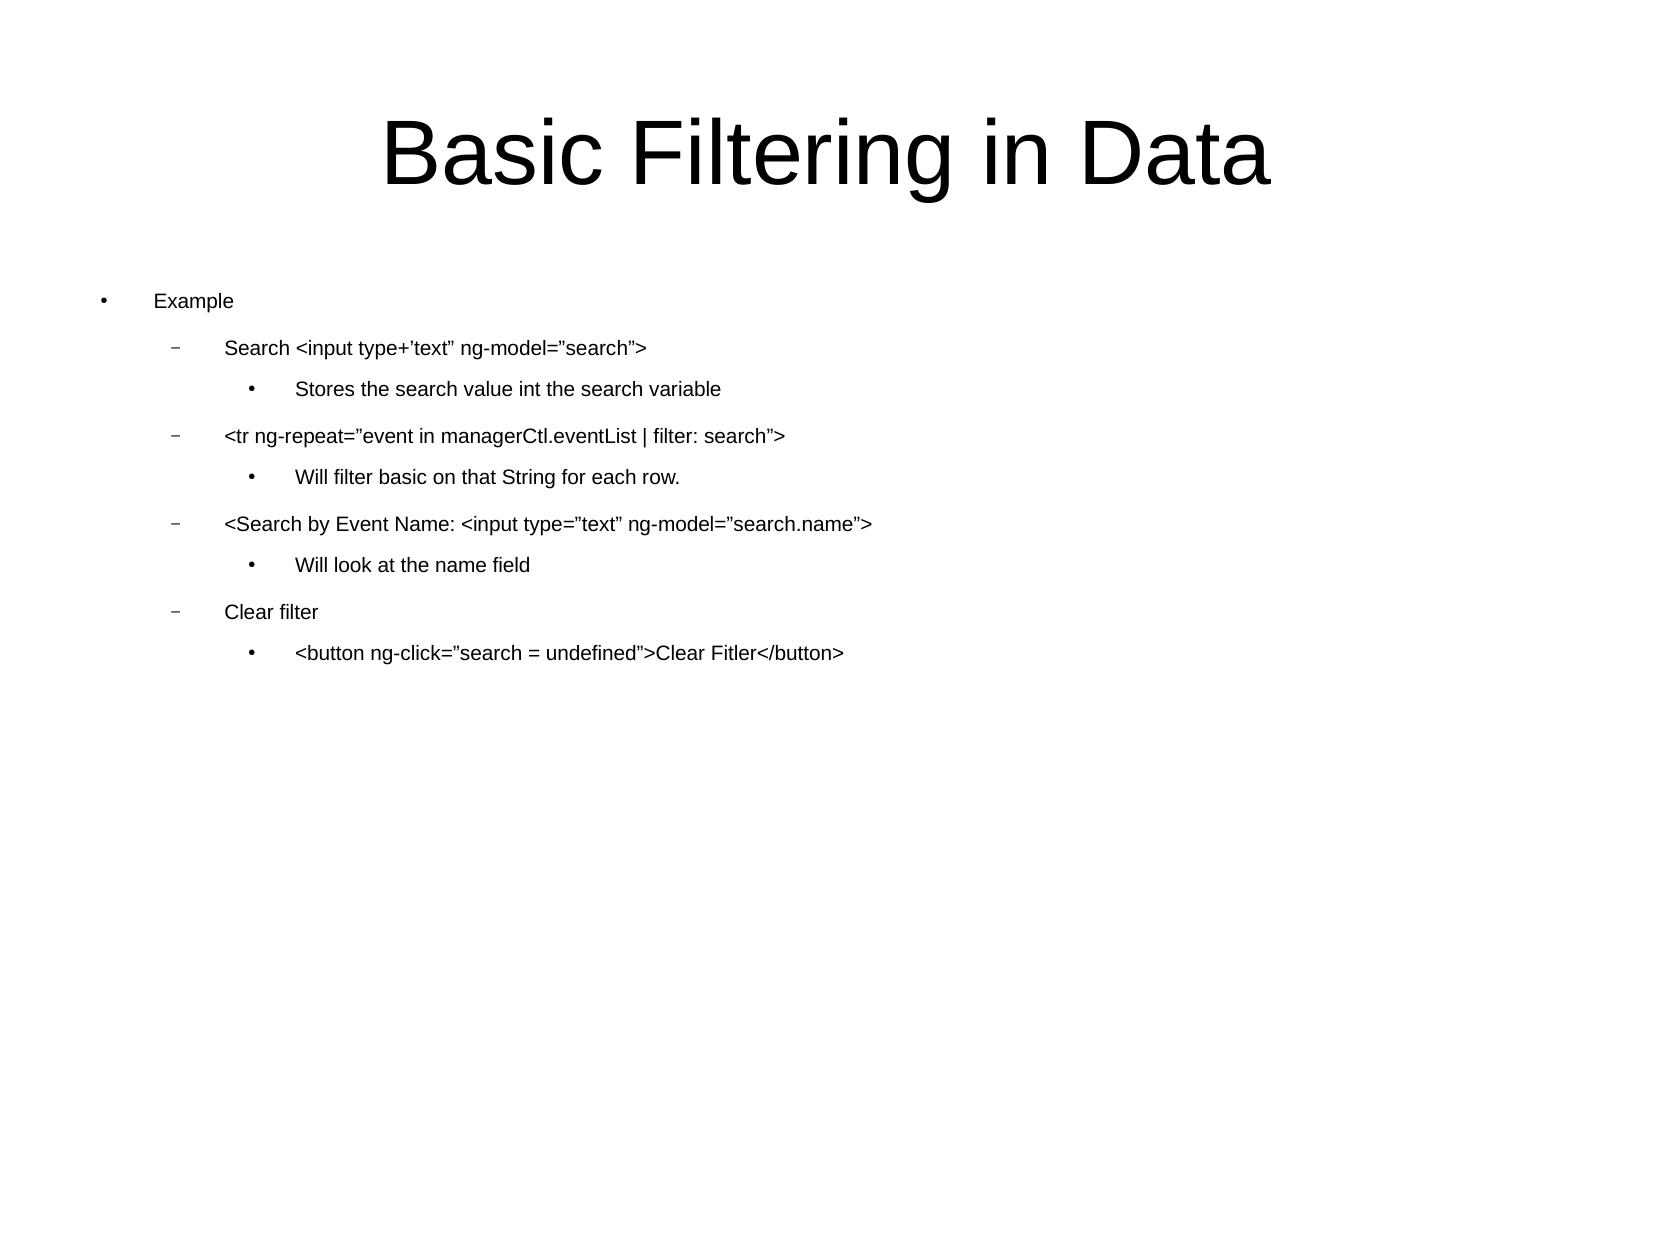

# Basic Filtering in Data
Example
Search <input type+’text” ng-model=”search”>
Stores the search value int the search variable
<tr ng-repeat=”event in managerCtl.eventList | filter: search”>
Will filter basic on that String for each row.
<Search by Event Name: <input type=”text” ng-model=”search.name”>
Will look at the name field
Clear filter
<button ng-click=”search = undefined”>Clear Fitler</button>